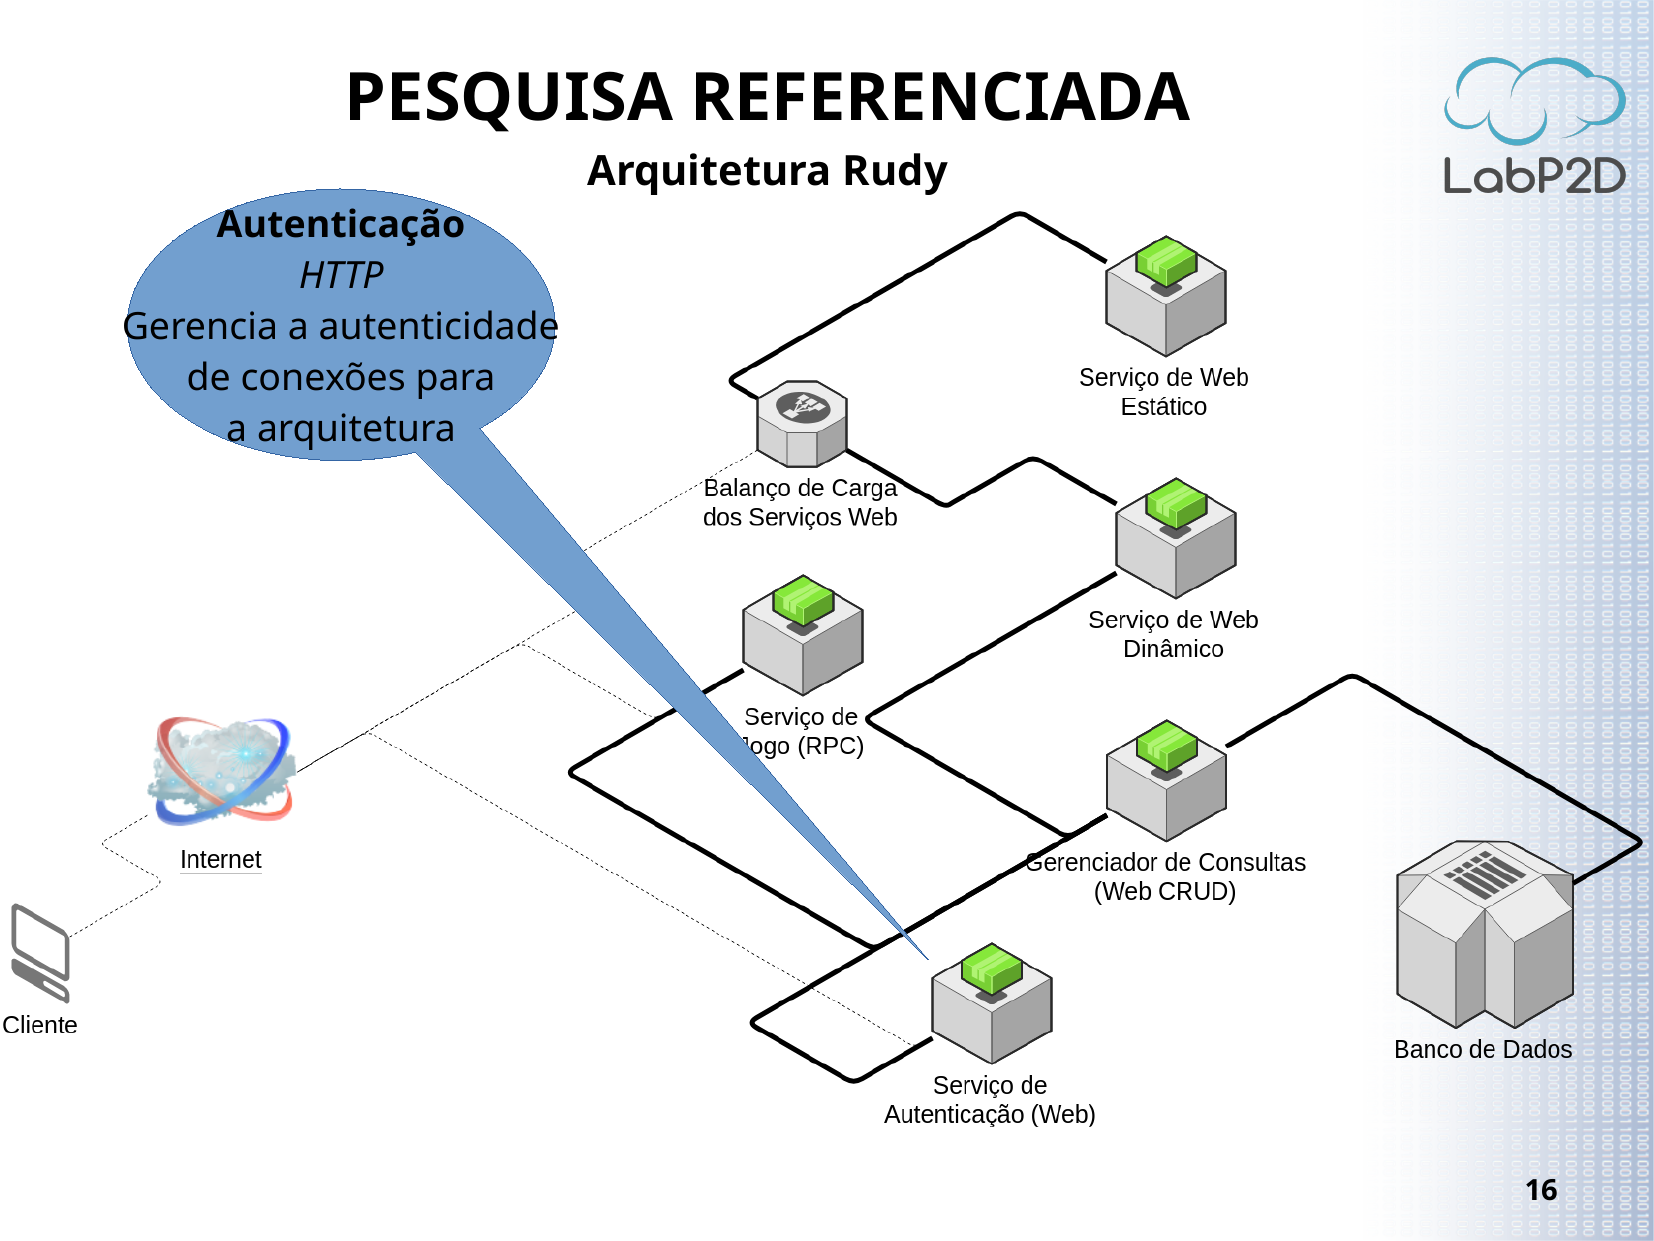

# PESQUISA REFERENCIADA Arquitetura Rudy
Autenticação
HTTP
Gerencia a autenticidade
de conexões para
a arquitetura
16